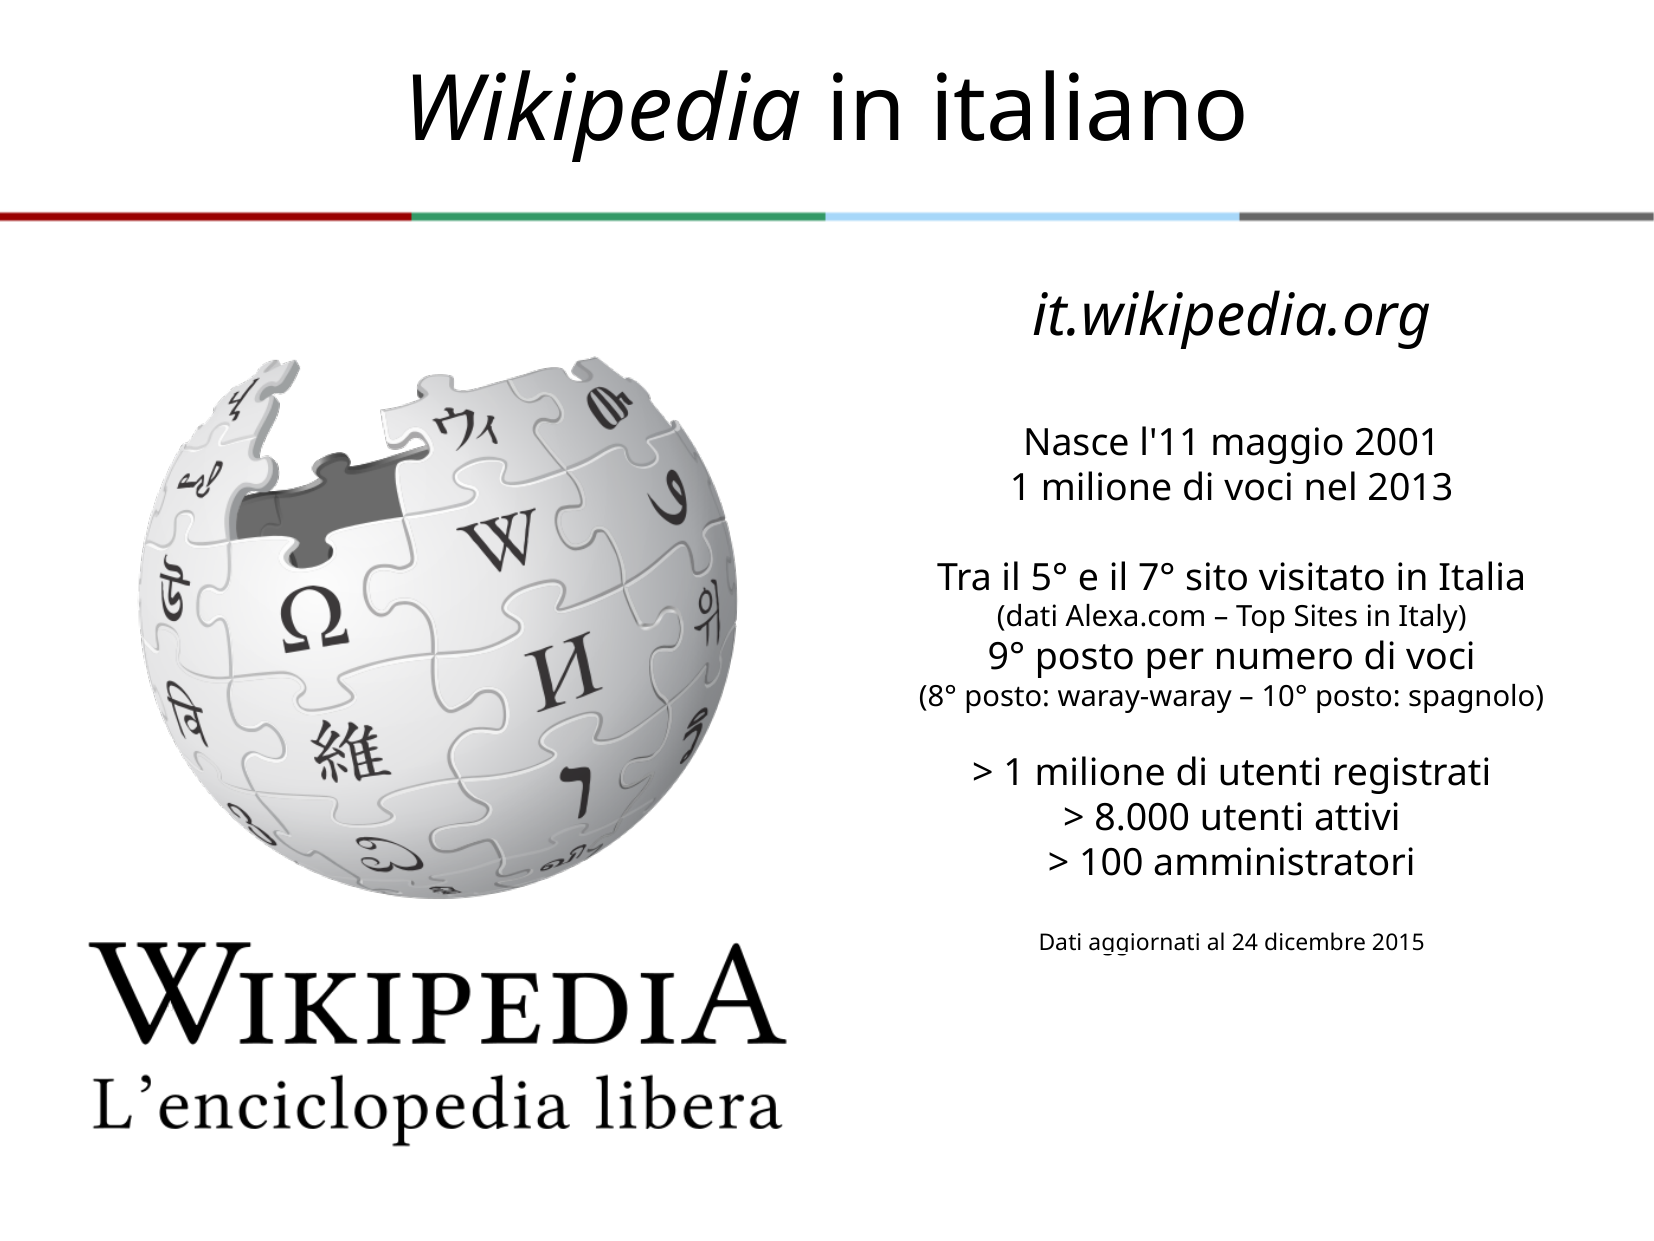

Wikipedia in italiano
it.wikipedia.org
Nasce l'11 maggio 2001
1 milione di voci nel 2013
Tra il 5° e il 7° sito visitato in Italia
(dati Alexa.com – Top Sites in Italy)
9° posto per numero di voci
(8° posto: waray-waray – 10° posto: spagnolo)
> 1 milione di utenti registrati
> 8.000 utenti attivi
> 100 amministratori
Dati aggiornati al 24 dicembre 2015